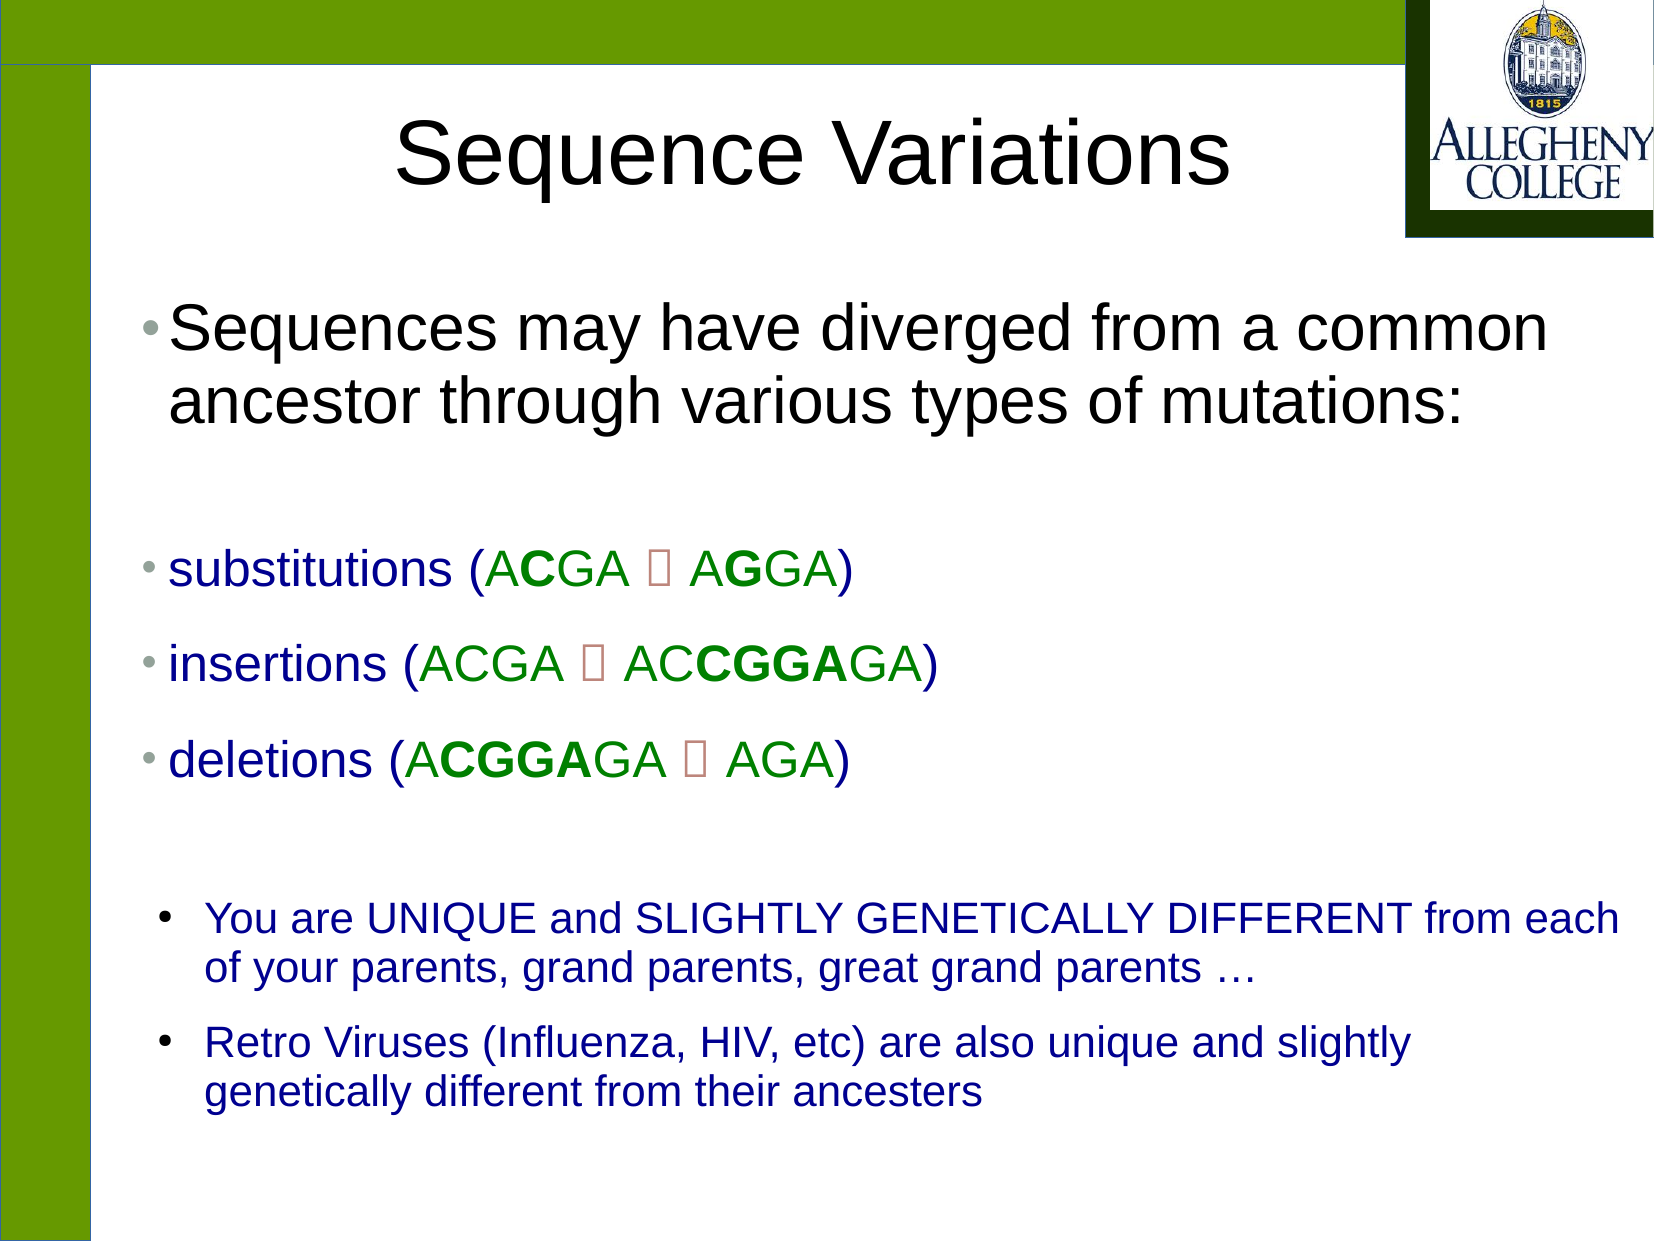

# Sequence Variations
Sequences may have diverged from a common ancestor through various types of mutations:
substitutions (ACGA  AGGA)
insertions (ACGA  ACCGGAGA)
deletions (ACGGAGA  AGA)
You are UNIQUE and SLIGHTLY GENETICALLY DIFFERENT from each of your parents, grand parents, great grand parents …
Retro Viruses (Influenza, HIV, etc) are also unique and slightly genetically different from their ancesters